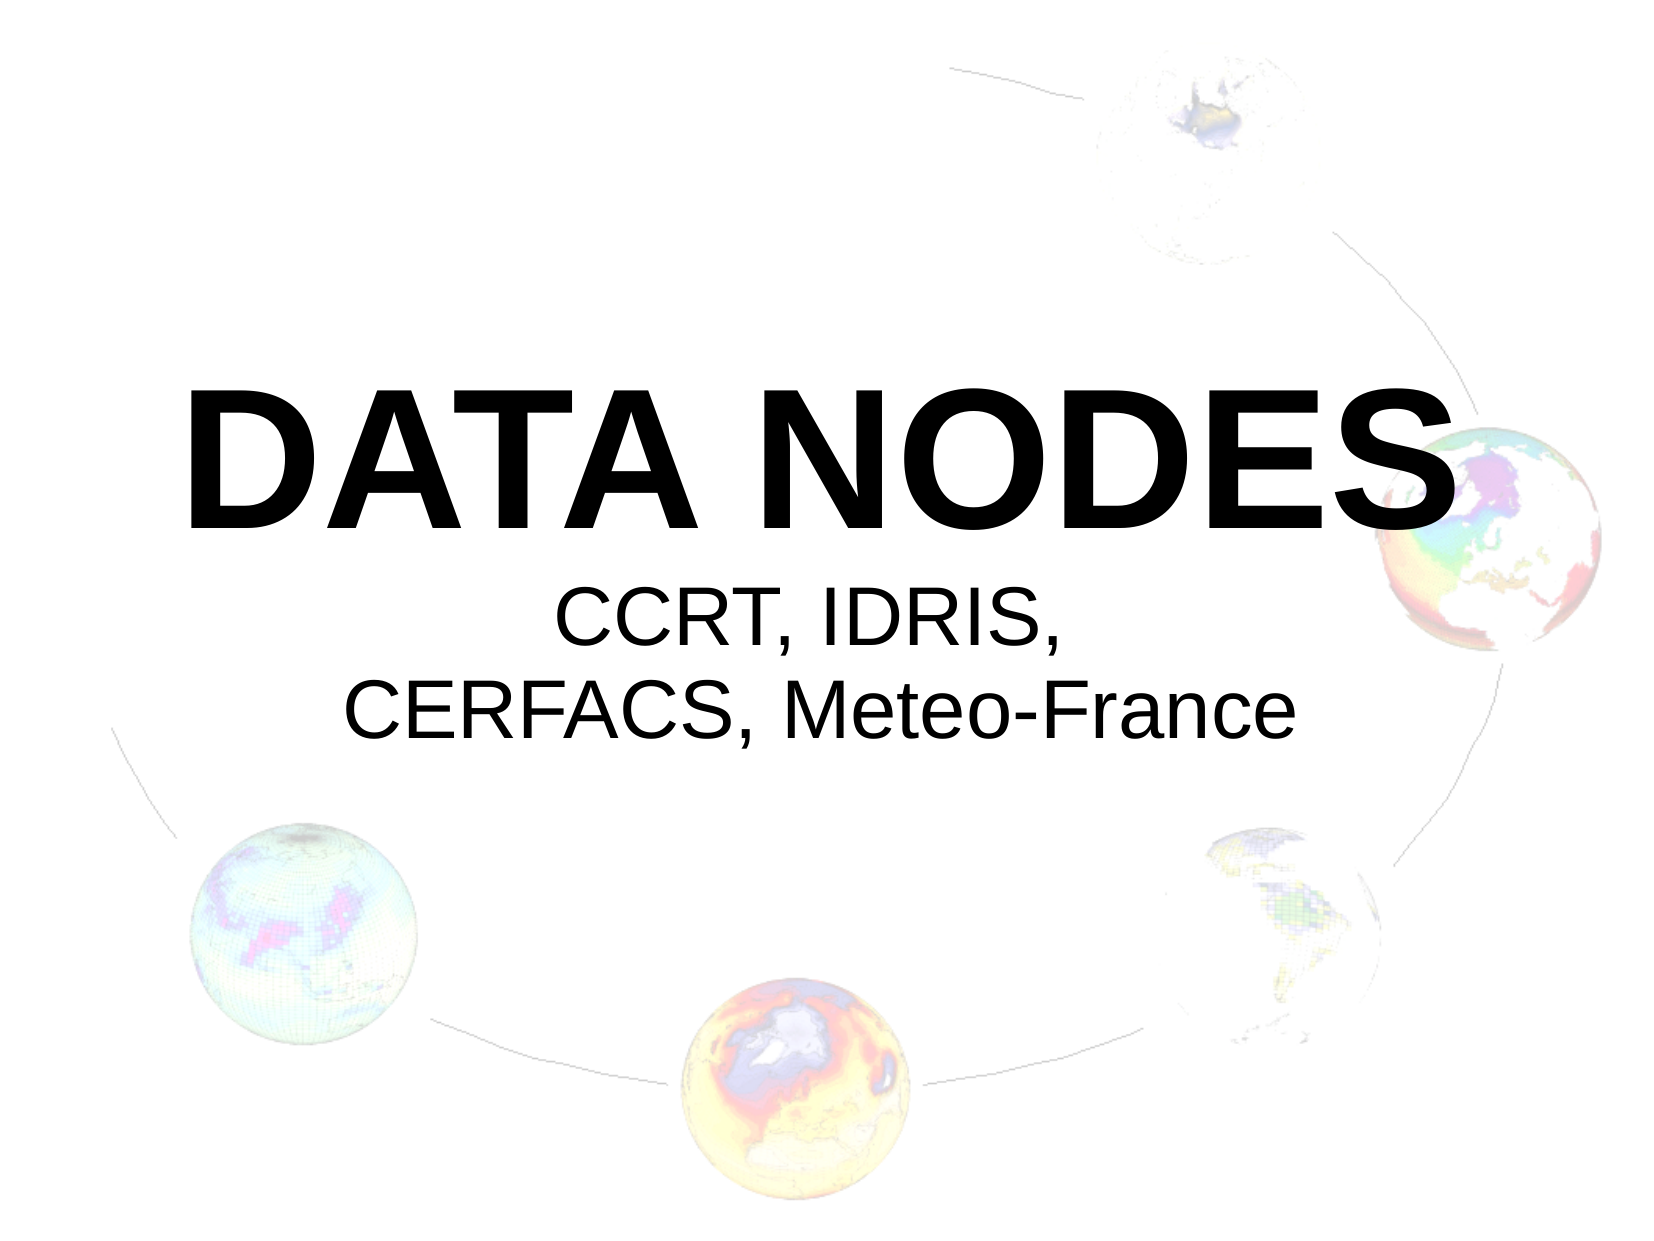

# DATA NODES CCRT, IDRIS, CERFACS, Meteo-France